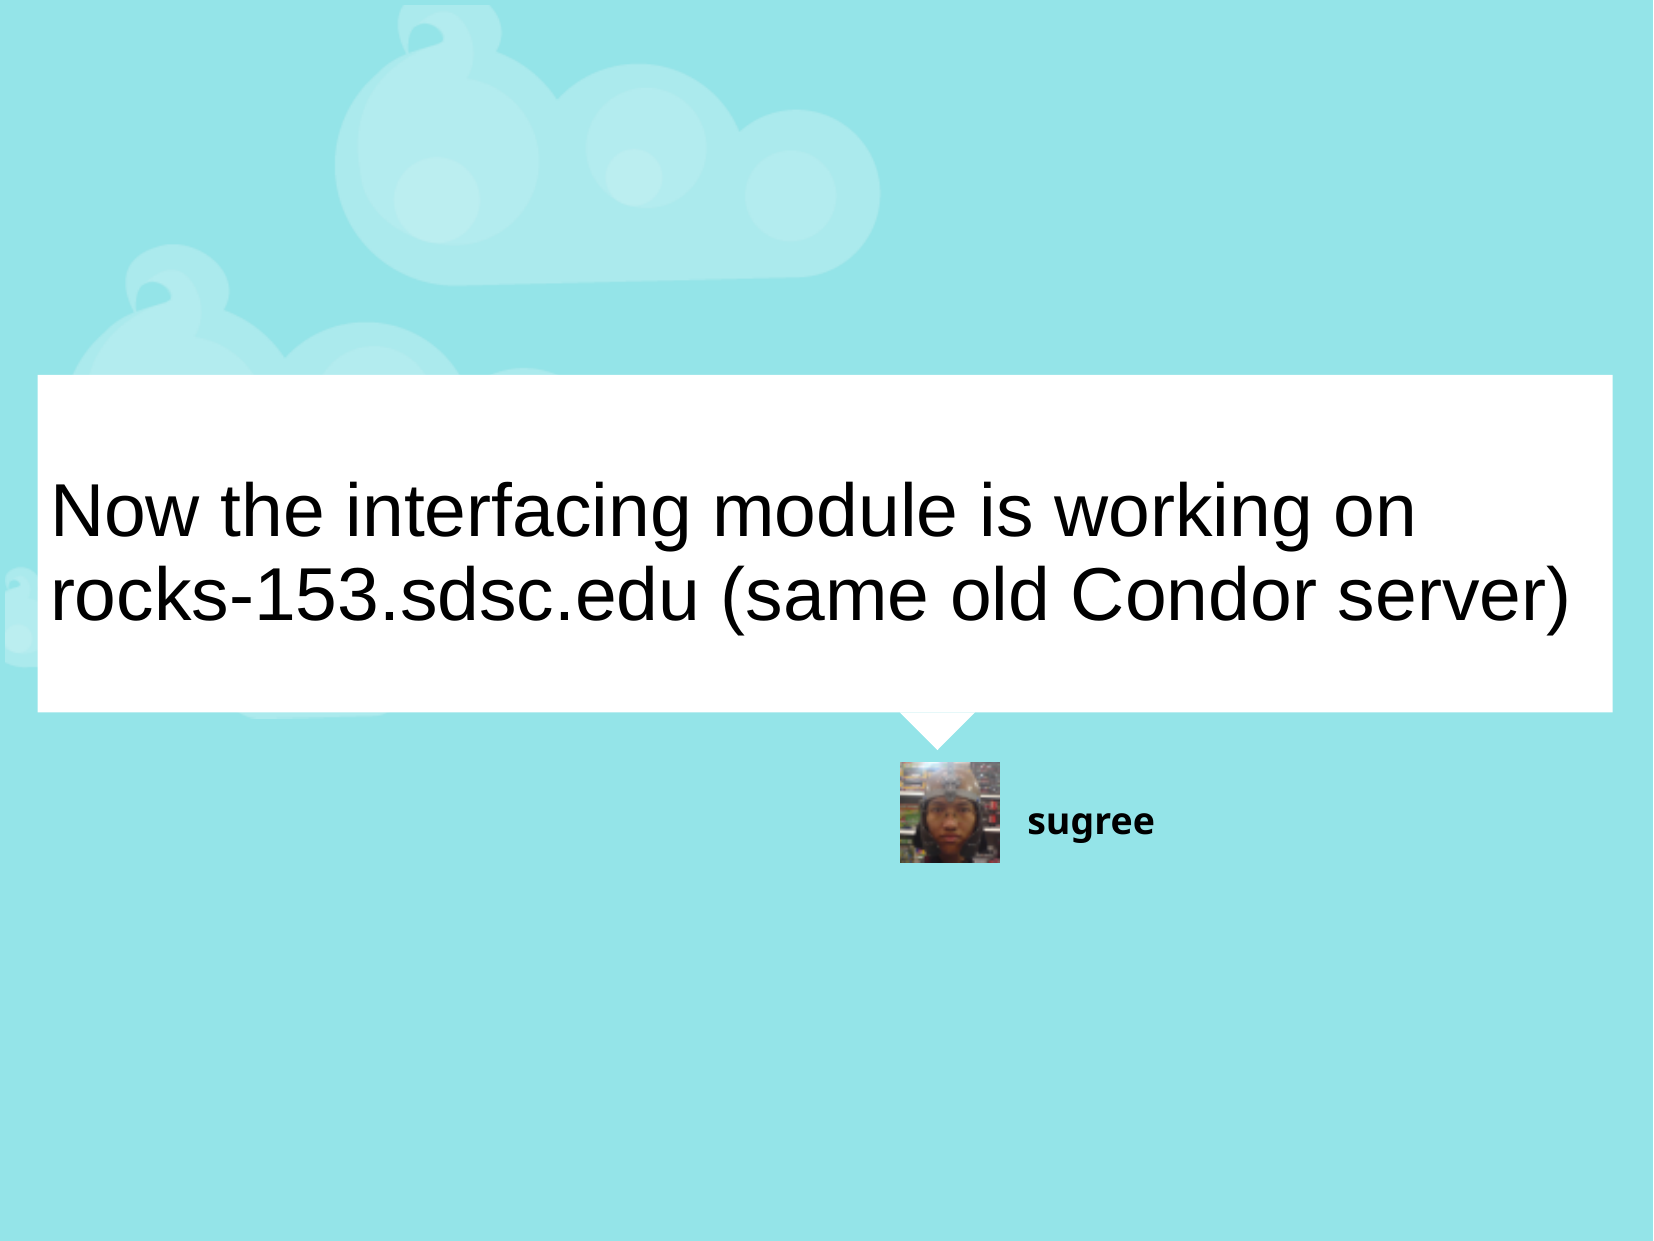

# Now the interfacing module is working on rocks-153.sdsc.edu (same old Condor server)